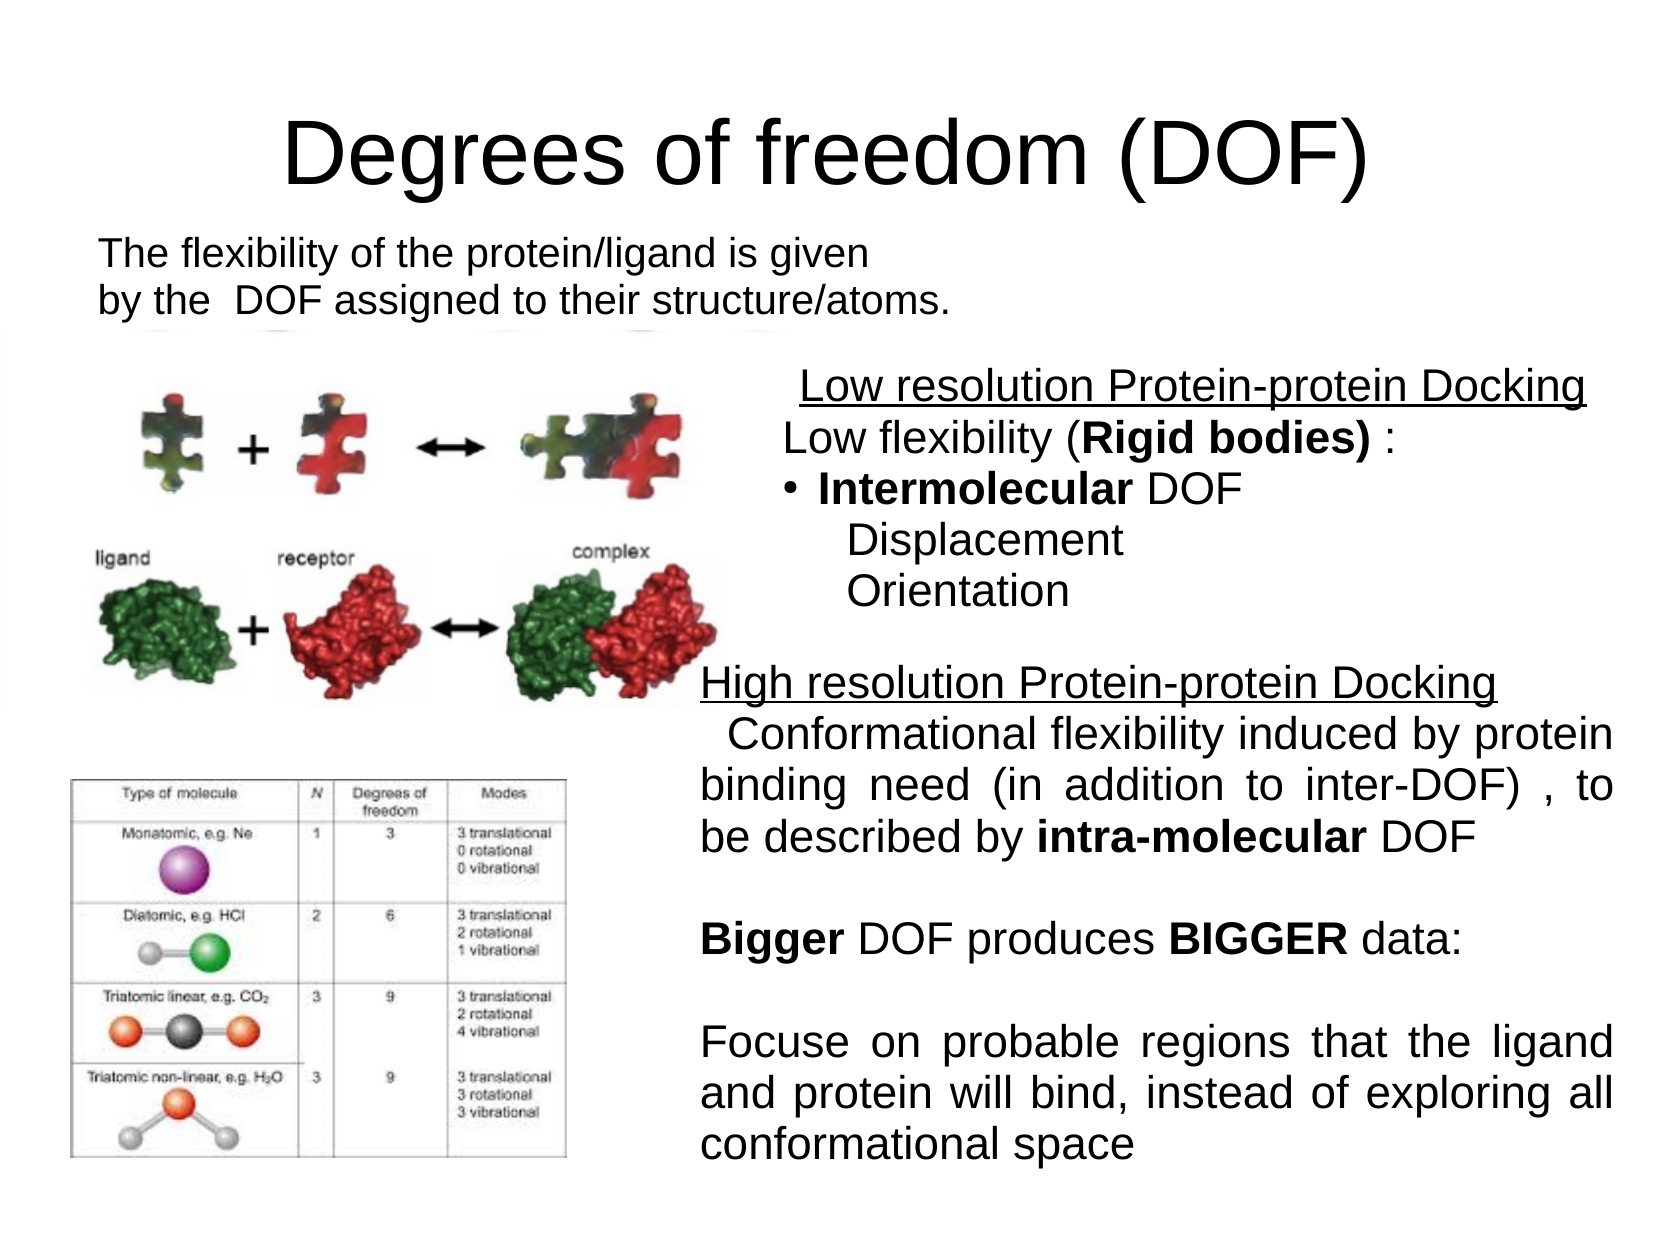

# Degrees of freedom (DOF)
The flexibility of the protein/ligand is given
by the DOF assigned to their structure/atoms.
Low resolution Protein-protein Docking
Low flexibility (Rigid bodies) :
Intermolecular DOF
 Displacement
 Orientation
High resolution Protein-protein Docking
 Conformational flexibility induced by protein binding need (in addition to inter-DOF) , to be described by intra-molecular DOF
Bigger DOF produces BIGGER data:
Focuse on probable regions that the ligand and protein will bind, instead of exploring all conformational space